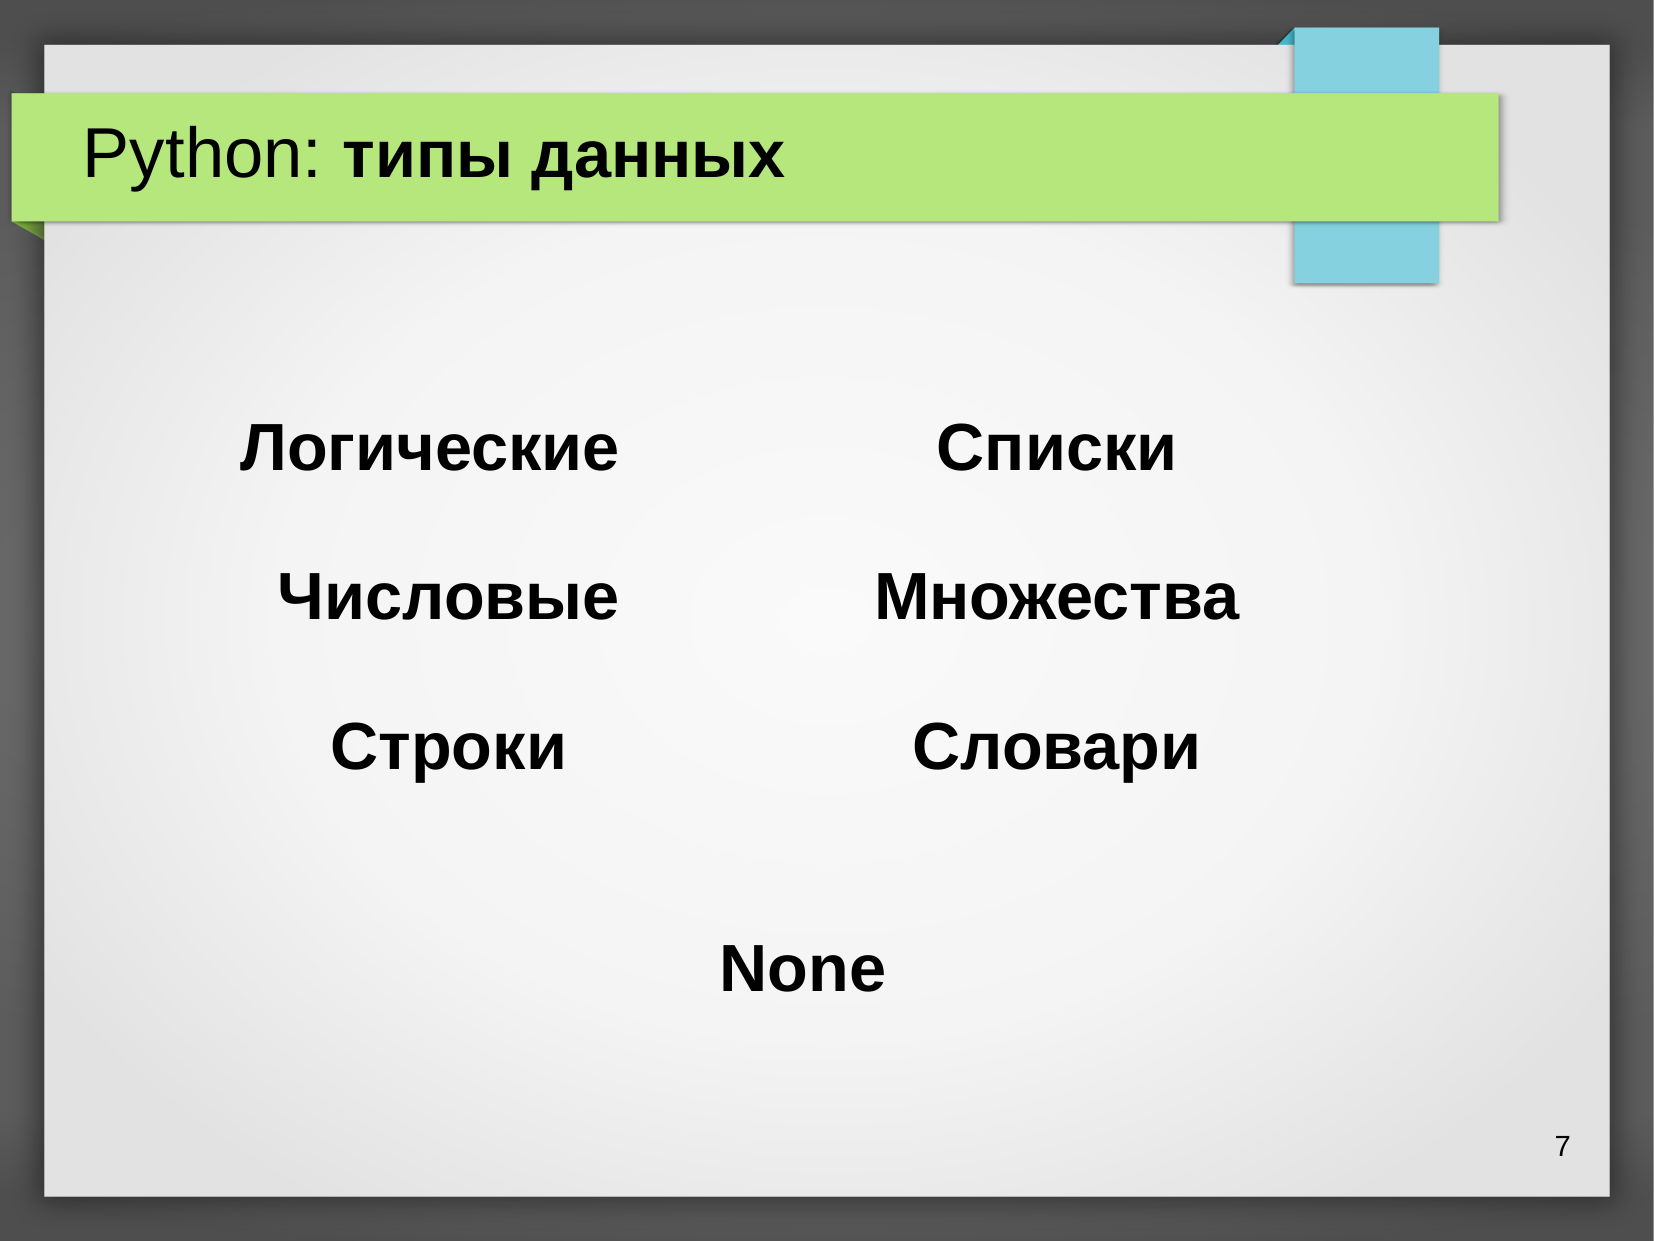

# Python: типы данных
Списки
Множества
Словари
Логические
Числовые
Строки
None
7